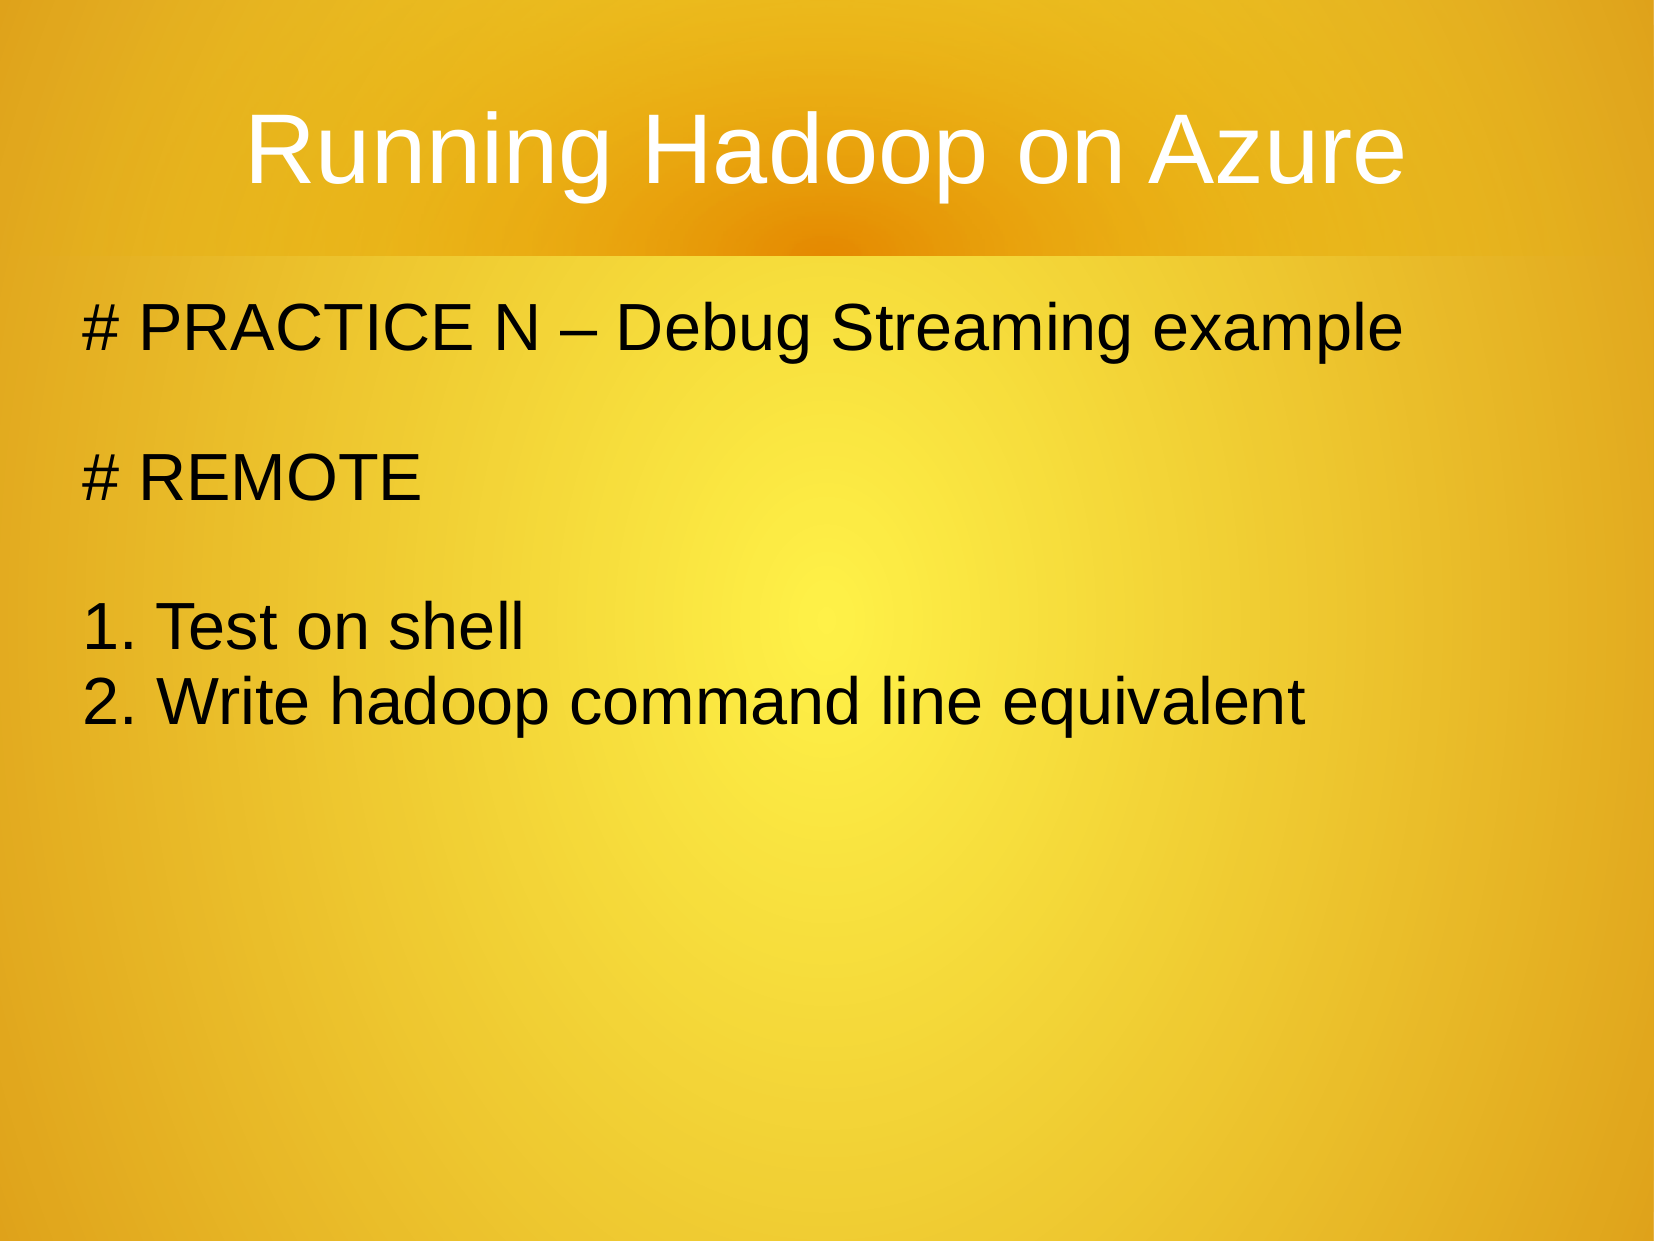

# Running Hadoop on Azure
# PRACTICE N – Debug Streaming example
# REMOTE
1. Test on shell
2. Write hadoop command line equivalent